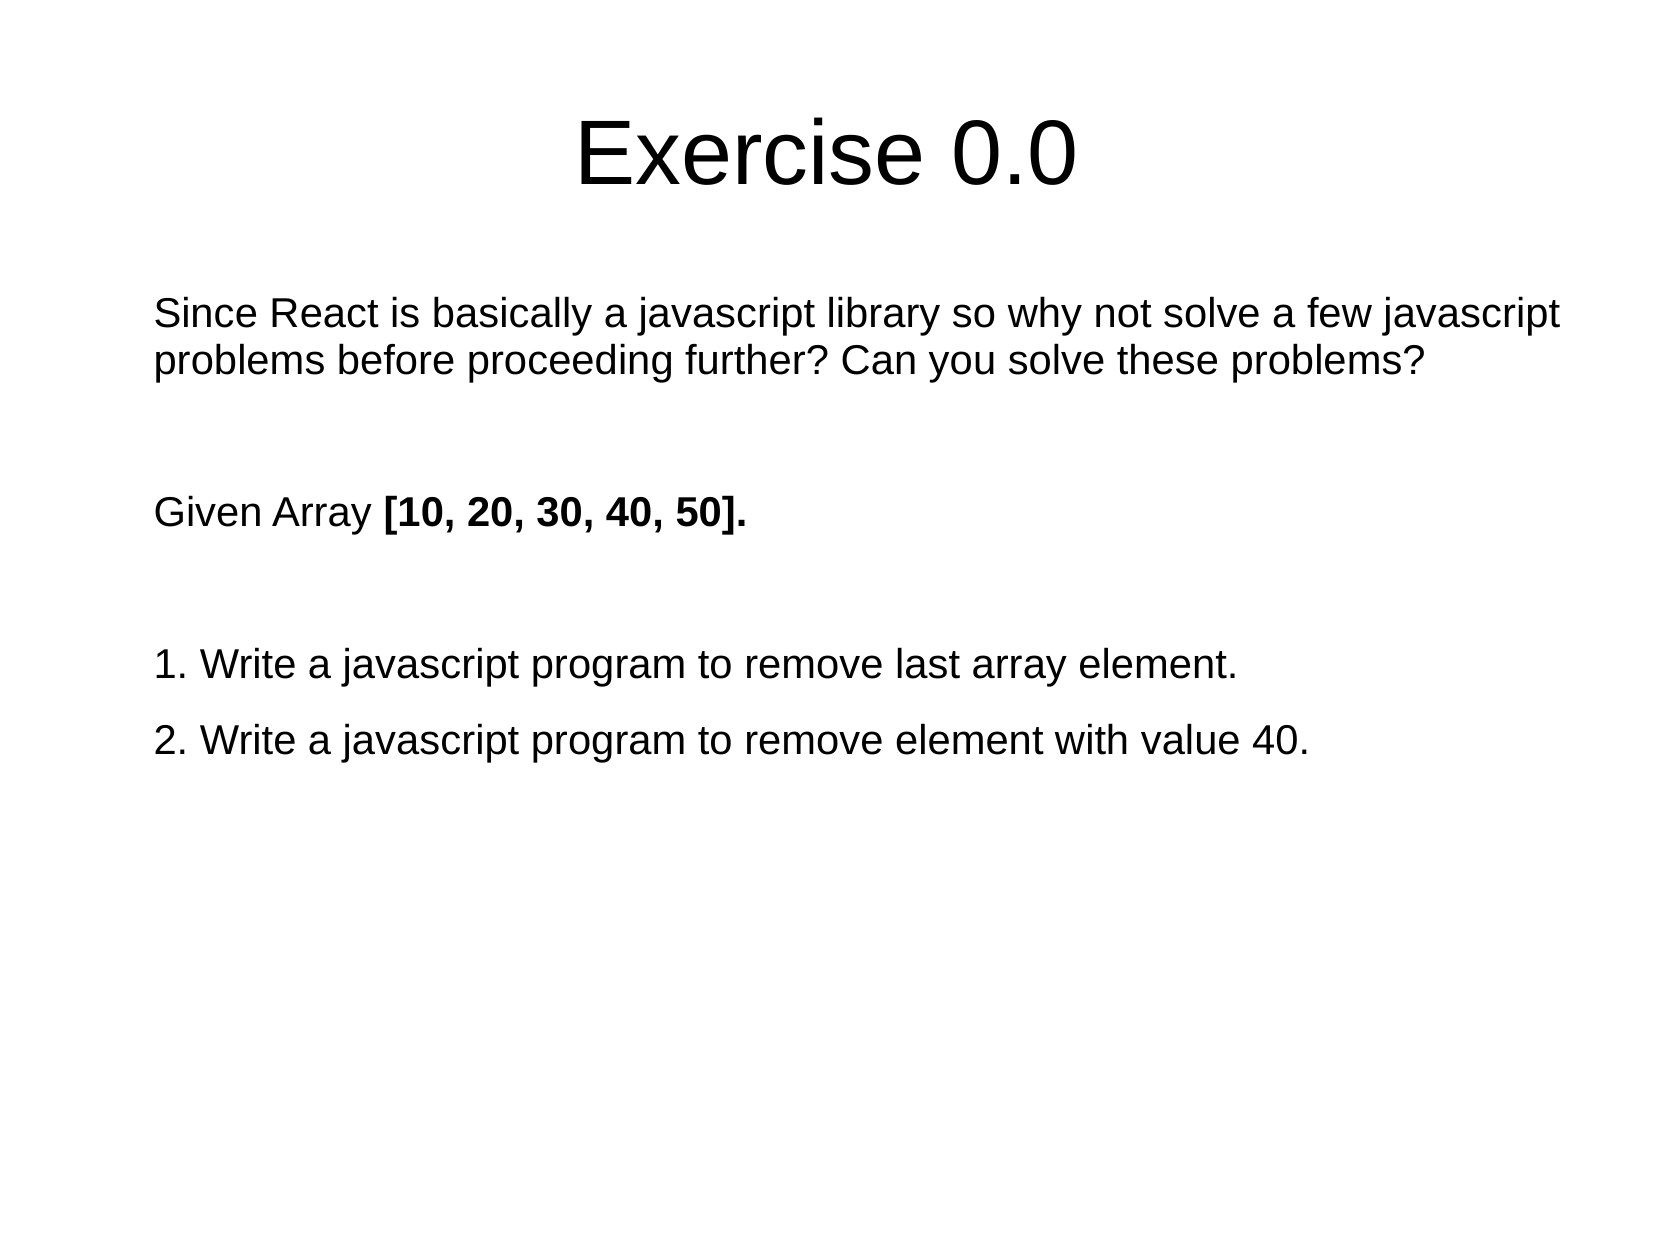

# Exercise 0.0
Since React is basically a javascript library so why not solve a few javascript problems before proceeding further? Can you solve these problems?
Given Array [10, 20, 30, 40, 50].
1. Write a javascript program to remove last array element.
2. Write a javascript program to remove element with value 40.